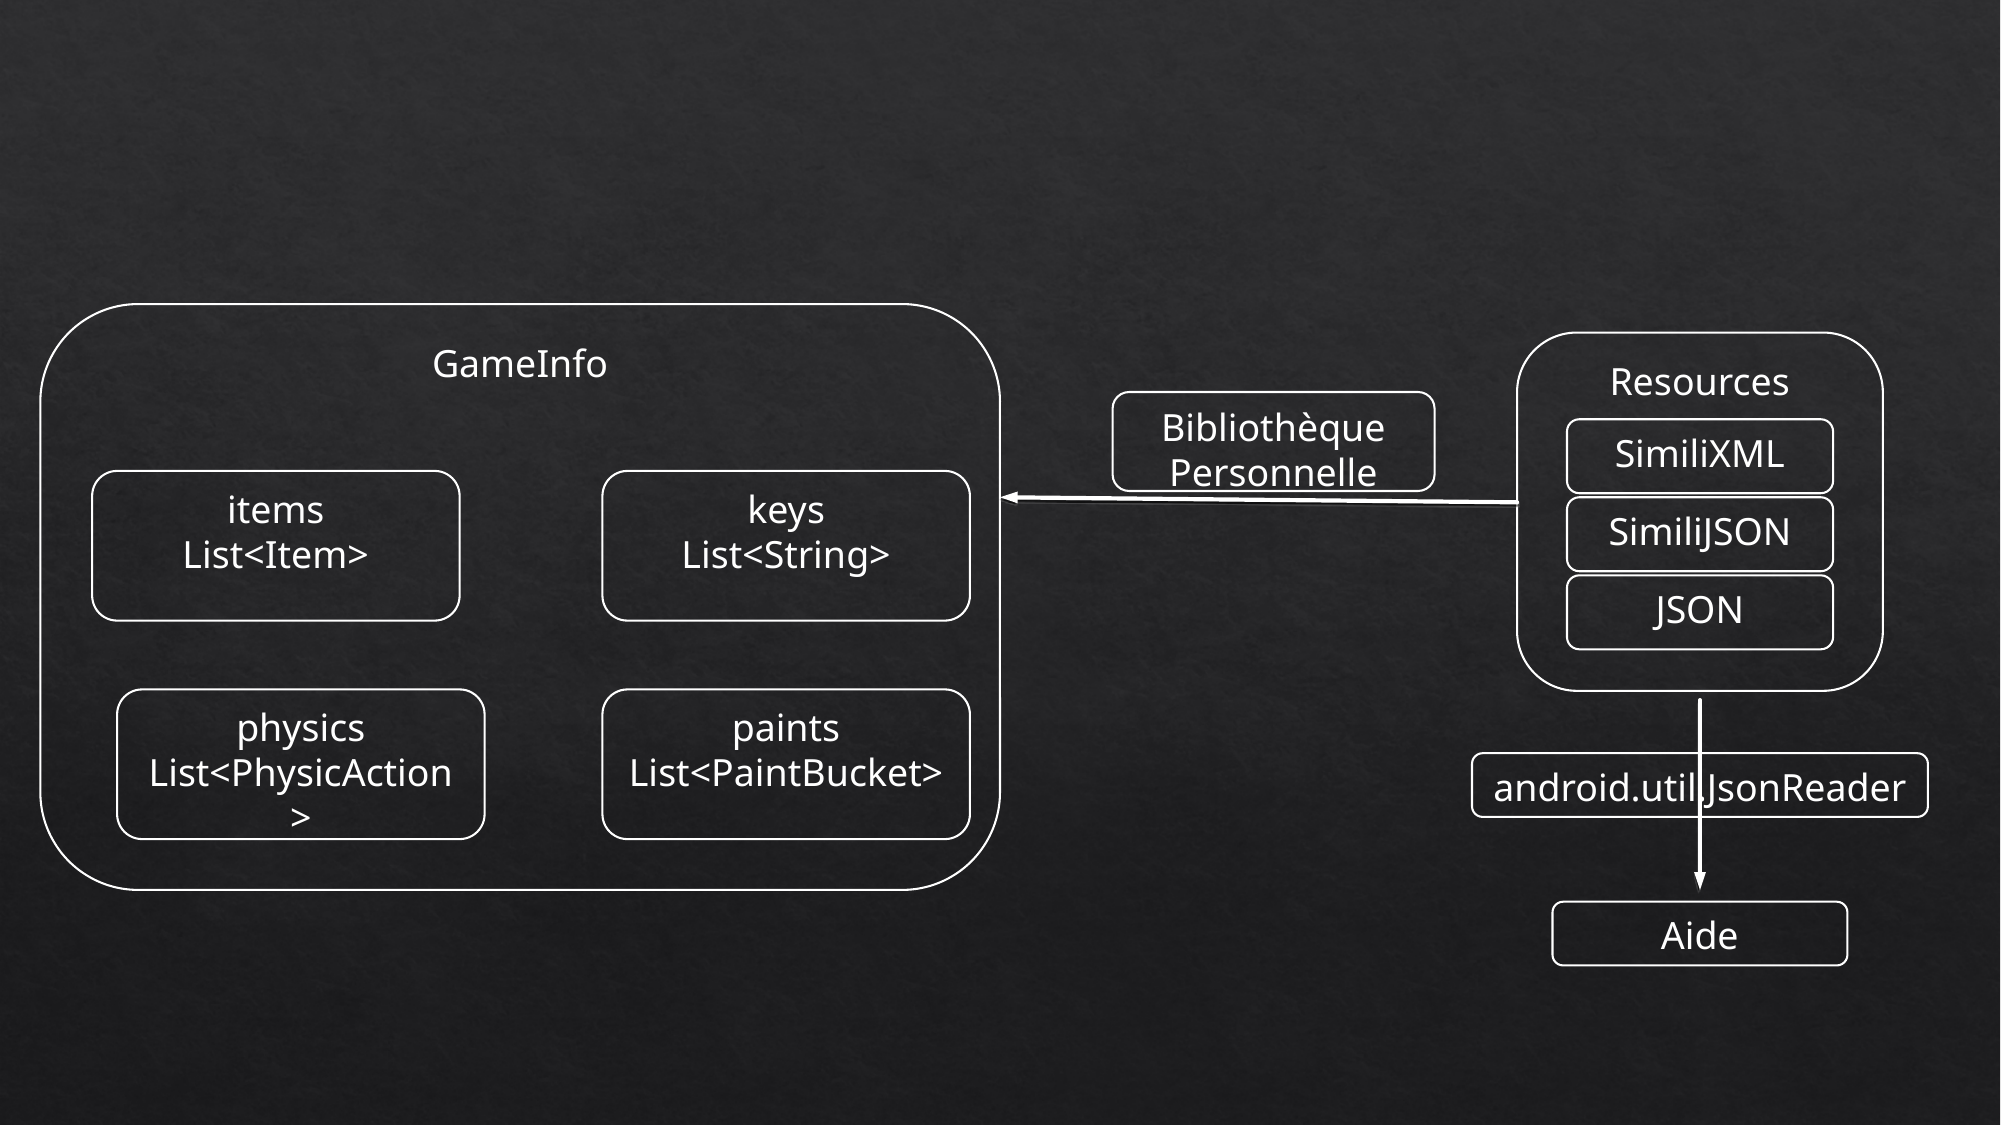

GameInfo
Resources
Bibliothèque
Personnelle
SimiliXML
items
List<Item>
keys
List<String>
SimiliJSON
JSON
physics
List<PhysicAction>
paints
List<PaintBucket>
android.util.JsonReader
Aide